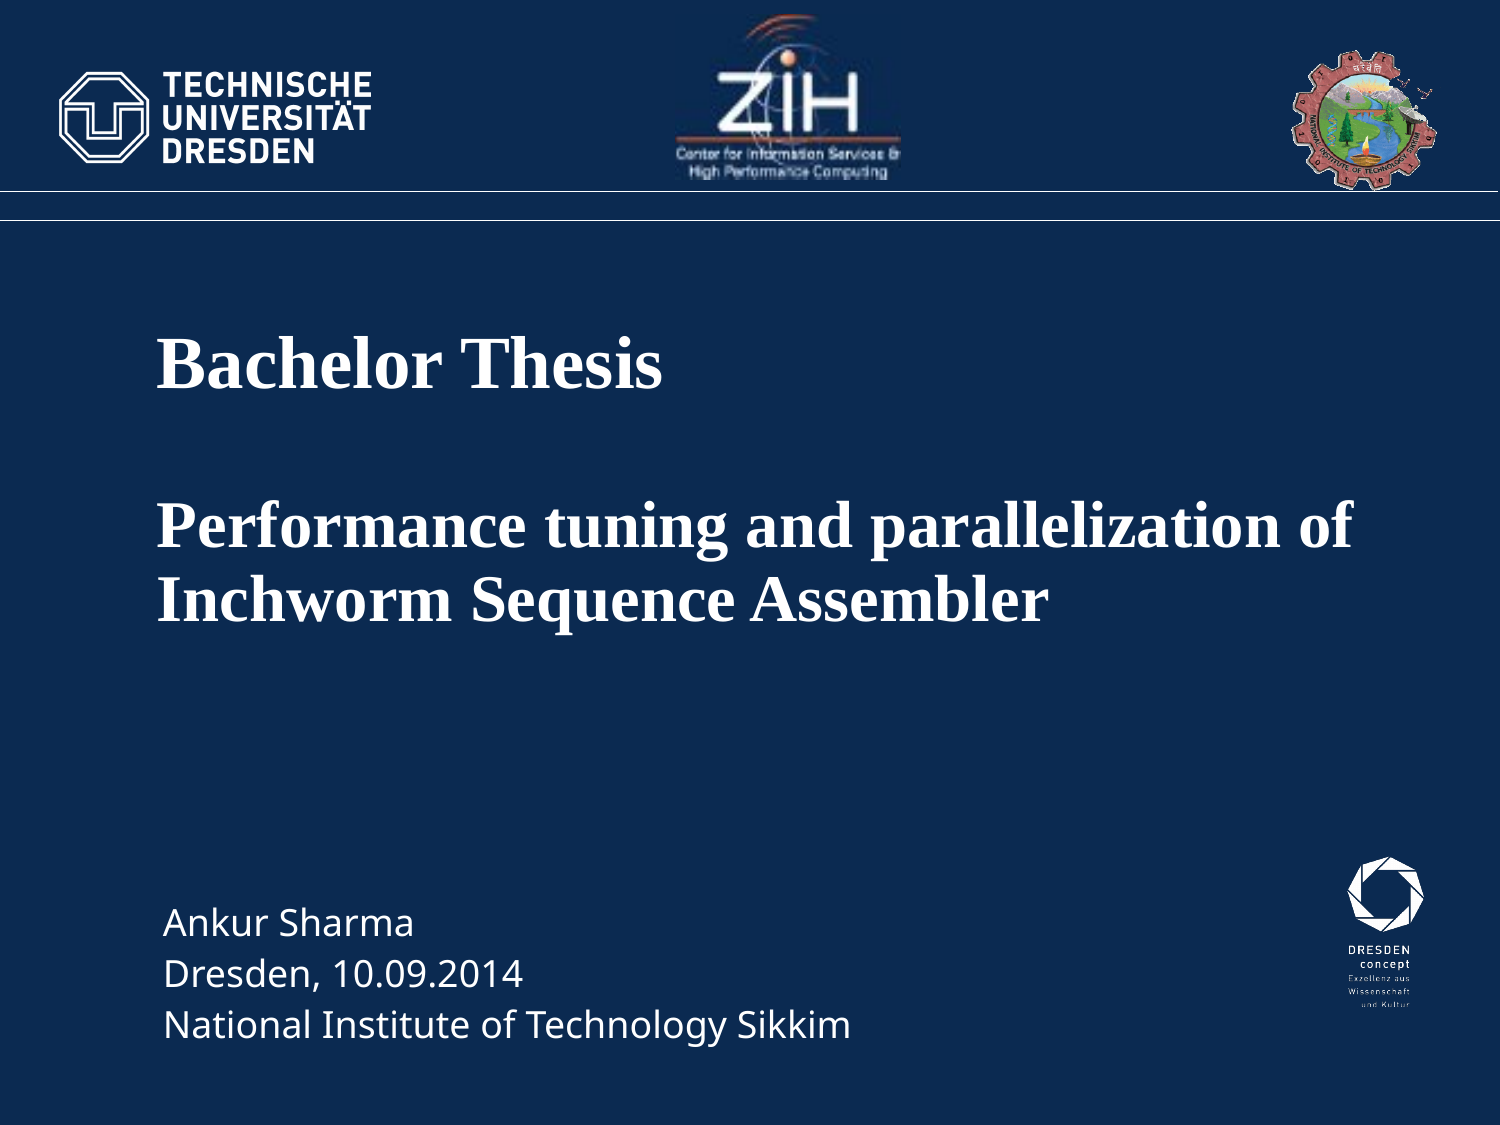

# Bachelor Thesis Performance tuning and parallelization of Inchworm Sequence Assembler
Ankur Sharma
Dresden, 10.09.2014
National Institute of Technology Sikkim